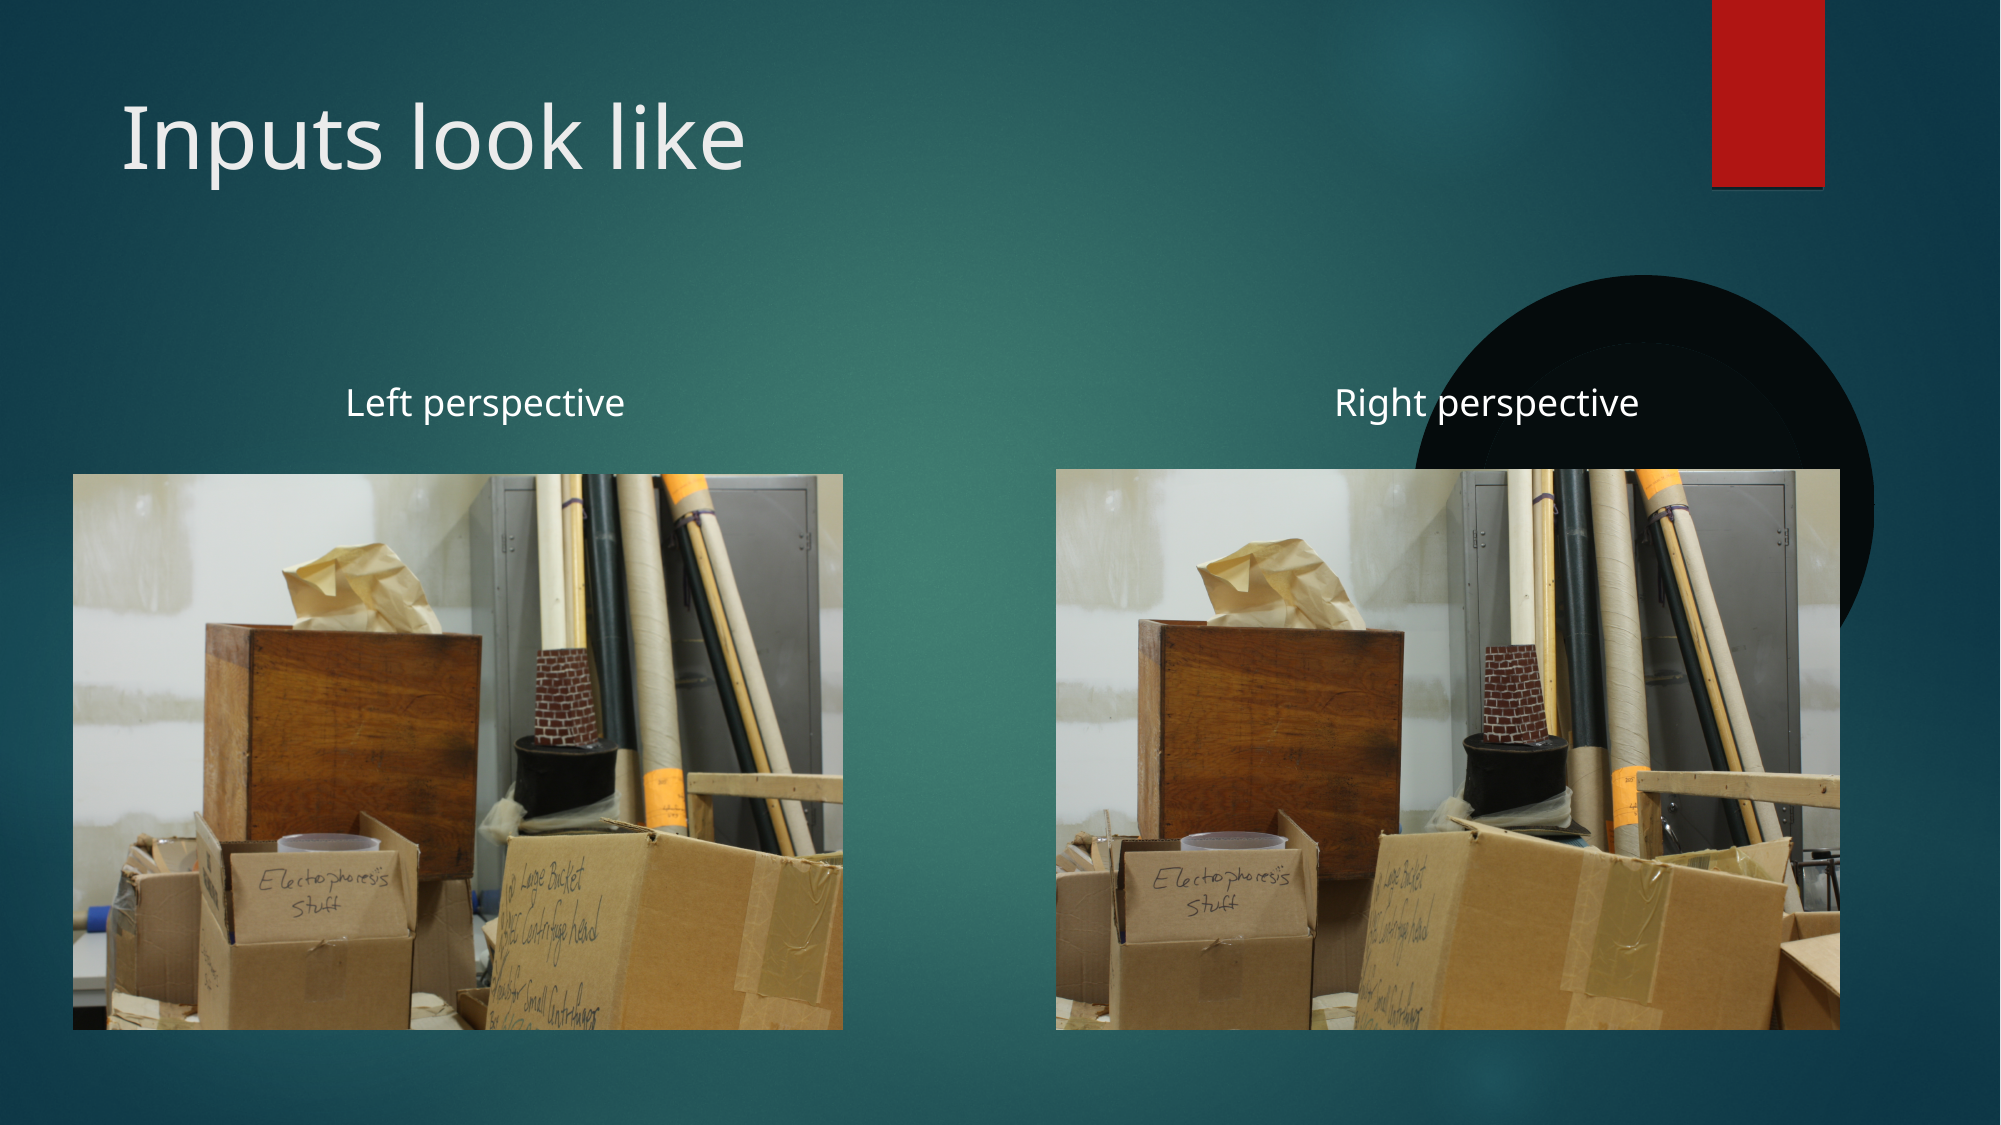

# Inputs look like
Left perspective
Right perspective